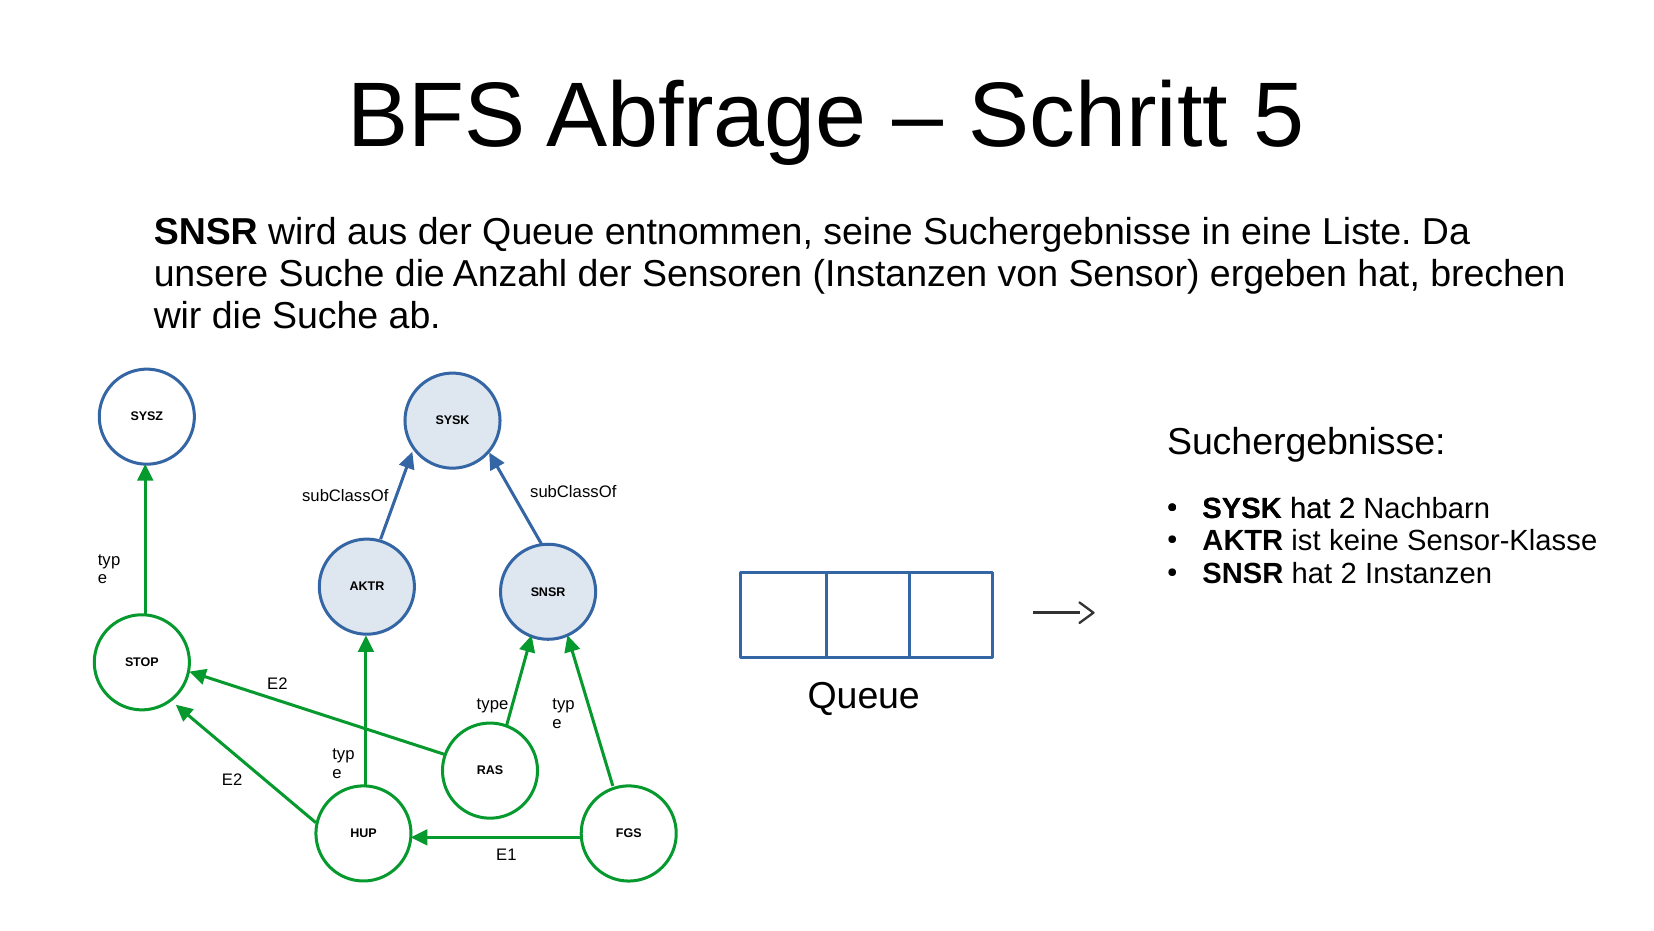

# BFS Abfrage – Schritt 5
SNSR wird aus der Queue entnommen, seine Suchergebnisse in eine Liste. Da unsere Suche die Anzahl der Sensoren (Instanzen von Sensor) ergeben hat, brechen wir die Suche ab.
SYSZ
SYSK
Suchergebnisse:
subClassOf
subClassOf
SYSK hat 2
AKTR ist keine Sensor-Klasse
SNSR hat 2 Instanzen
SYSK hat 2 Nachbarn
AKTR
type
SNSR
STOP
E2
Queue
type
type
RAS
type
E2
FGS
HUP
E1